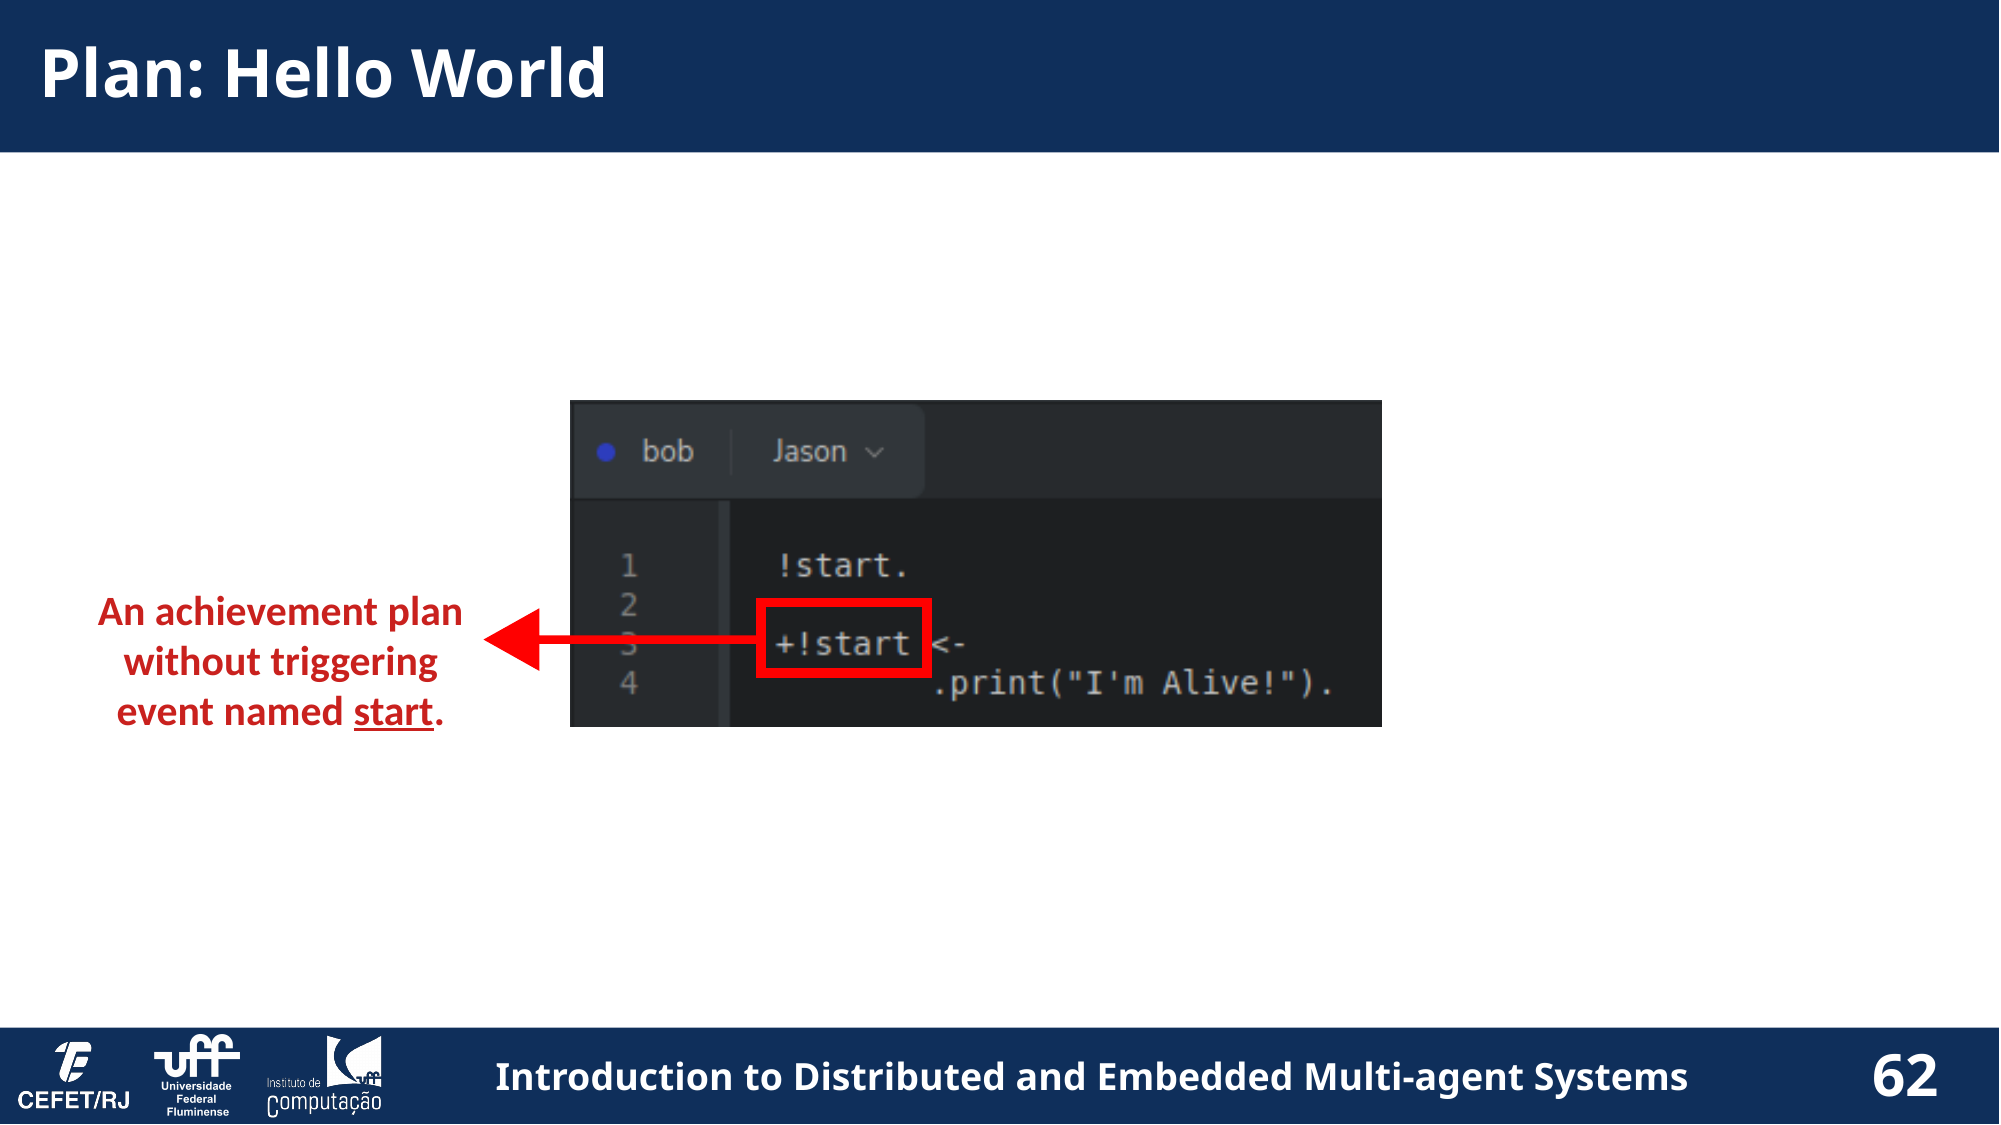

Plan: Hello World
An achievement plan without triggering event named start.